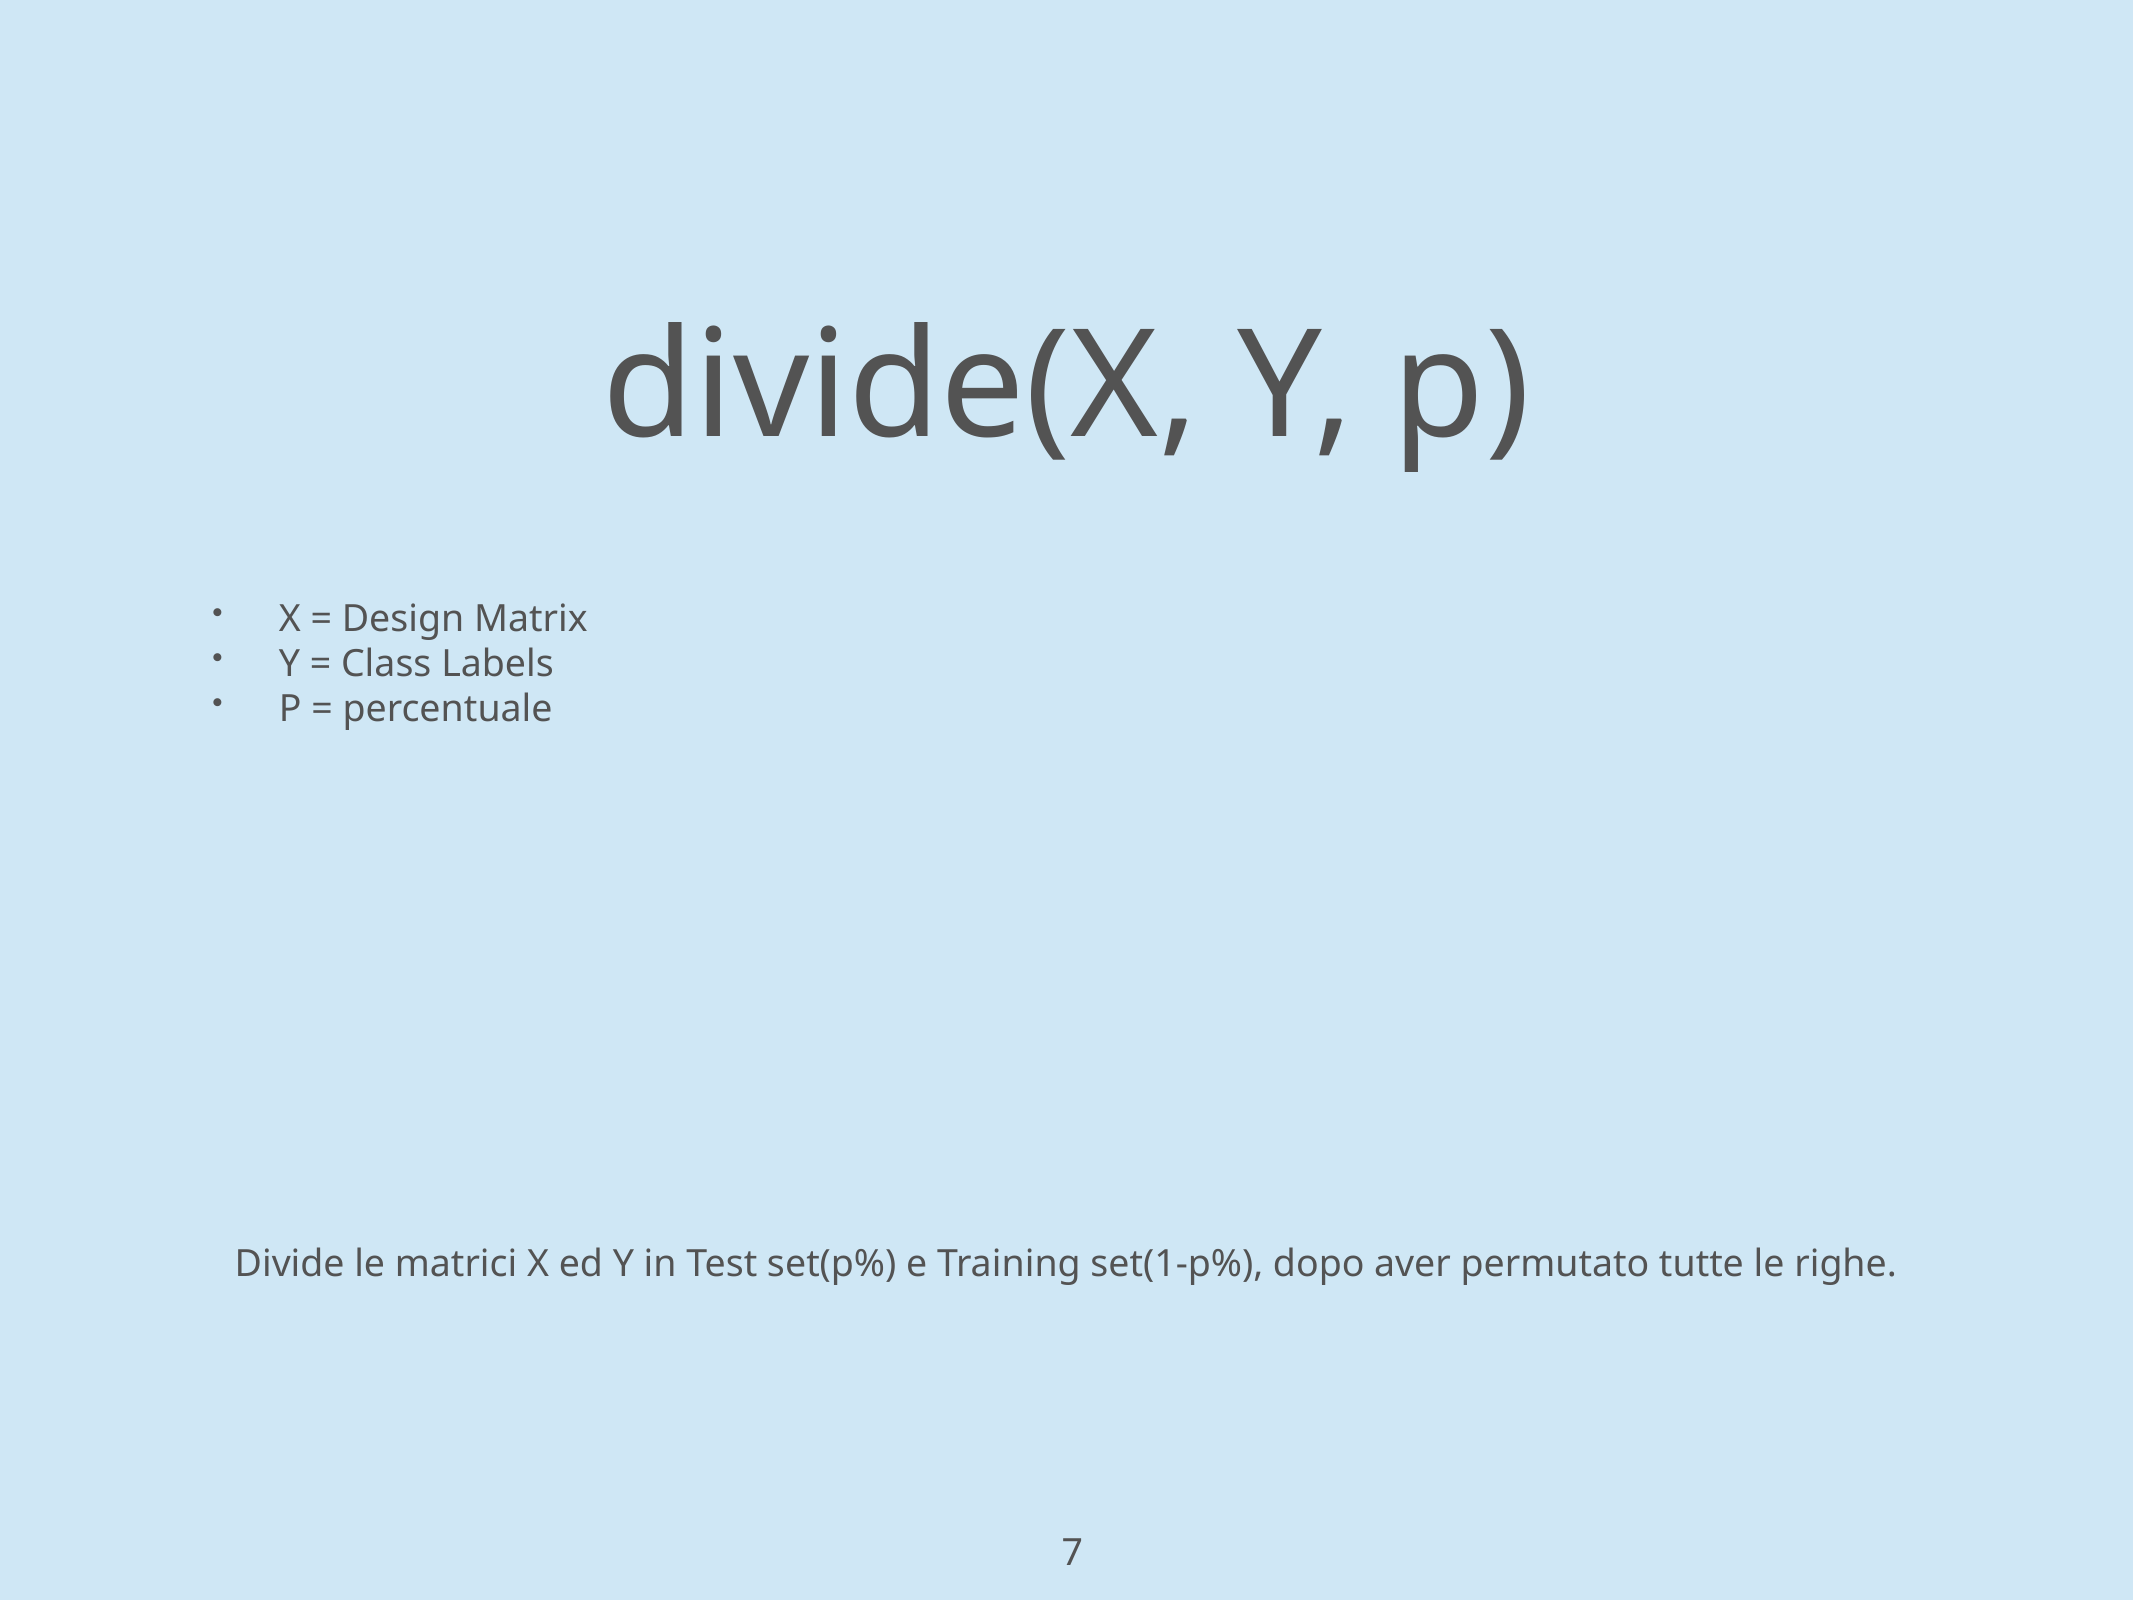

# divide(X, Y, p)
X = Design Matrix
Y = Class Labels
P = percentuale
Divide le matrici X ed Y in Test set(p%) e Training set(1-p%), dopo aver permutato tutte le righe.